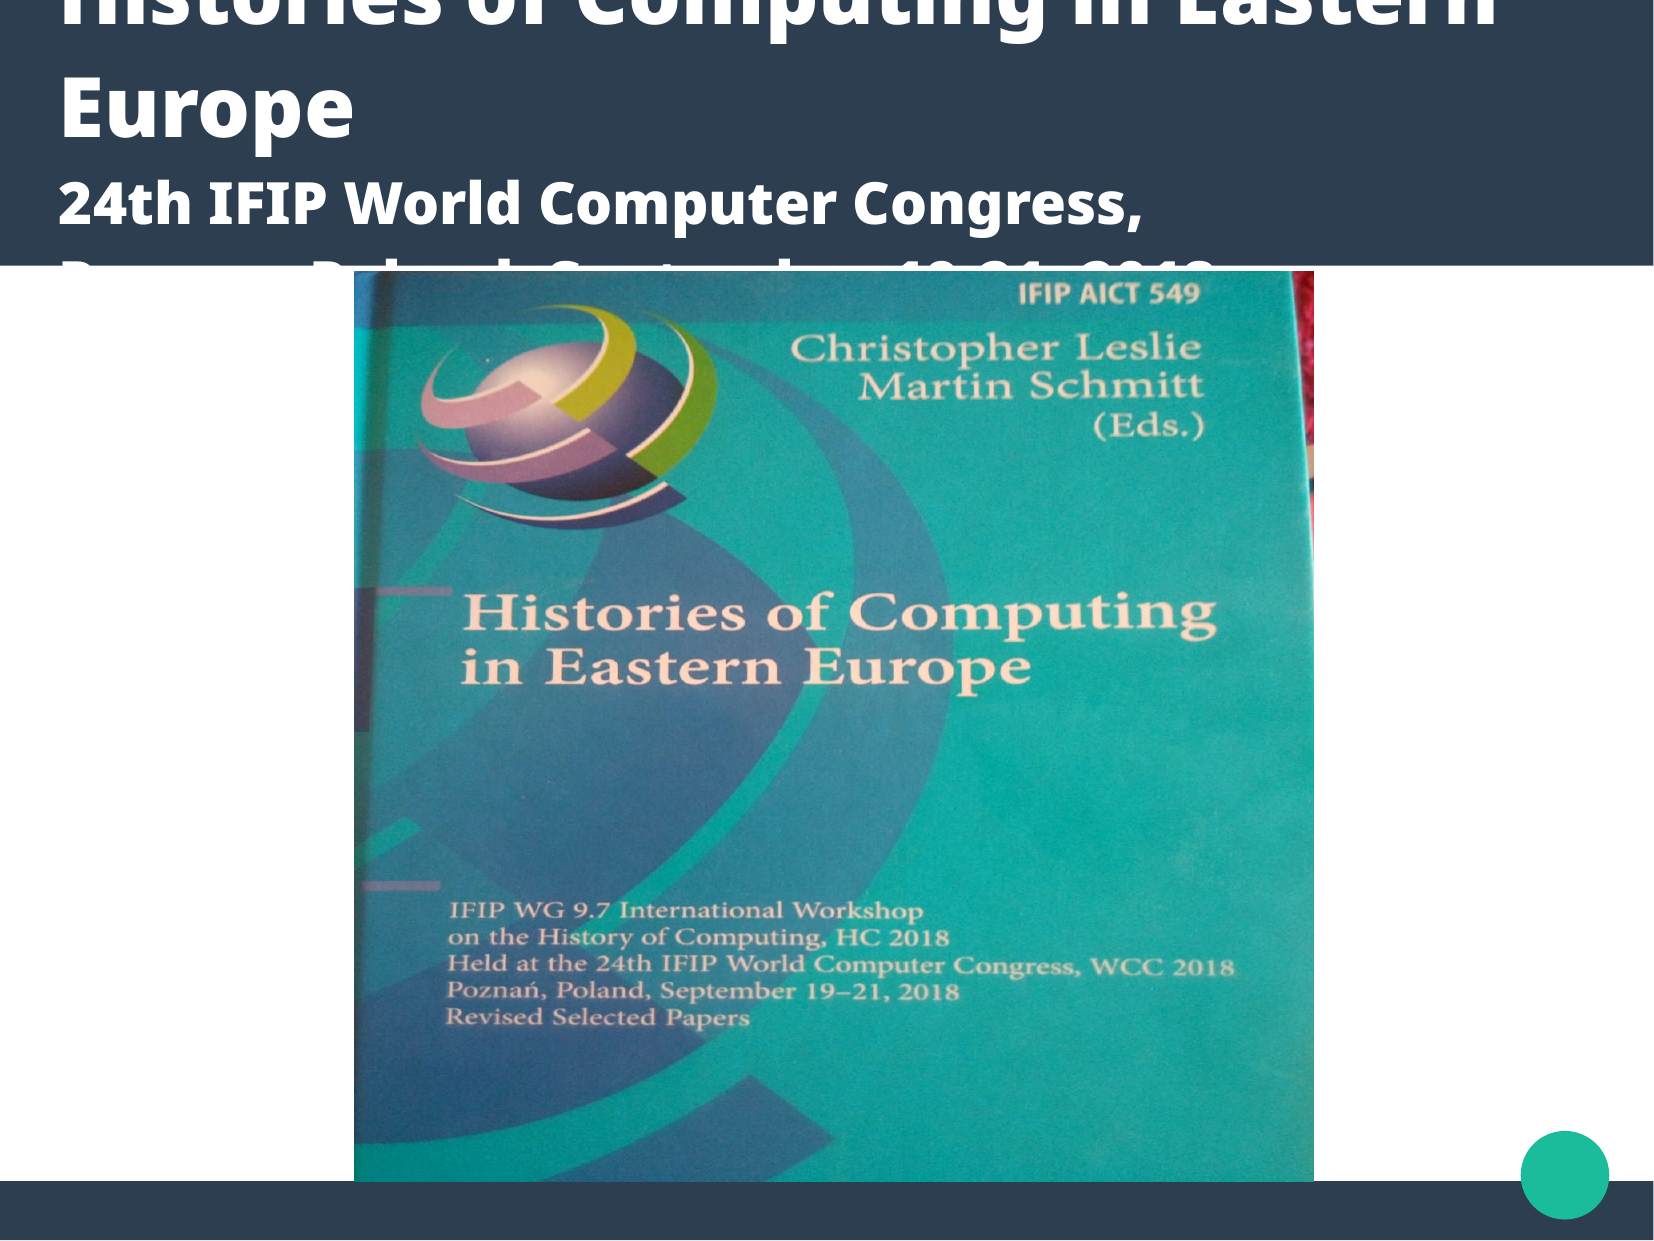

# Histories of Computing in Eastern Europe 24th IFIP World Computer Congress, Poznan, Poland, Spetember 19-21, 2018